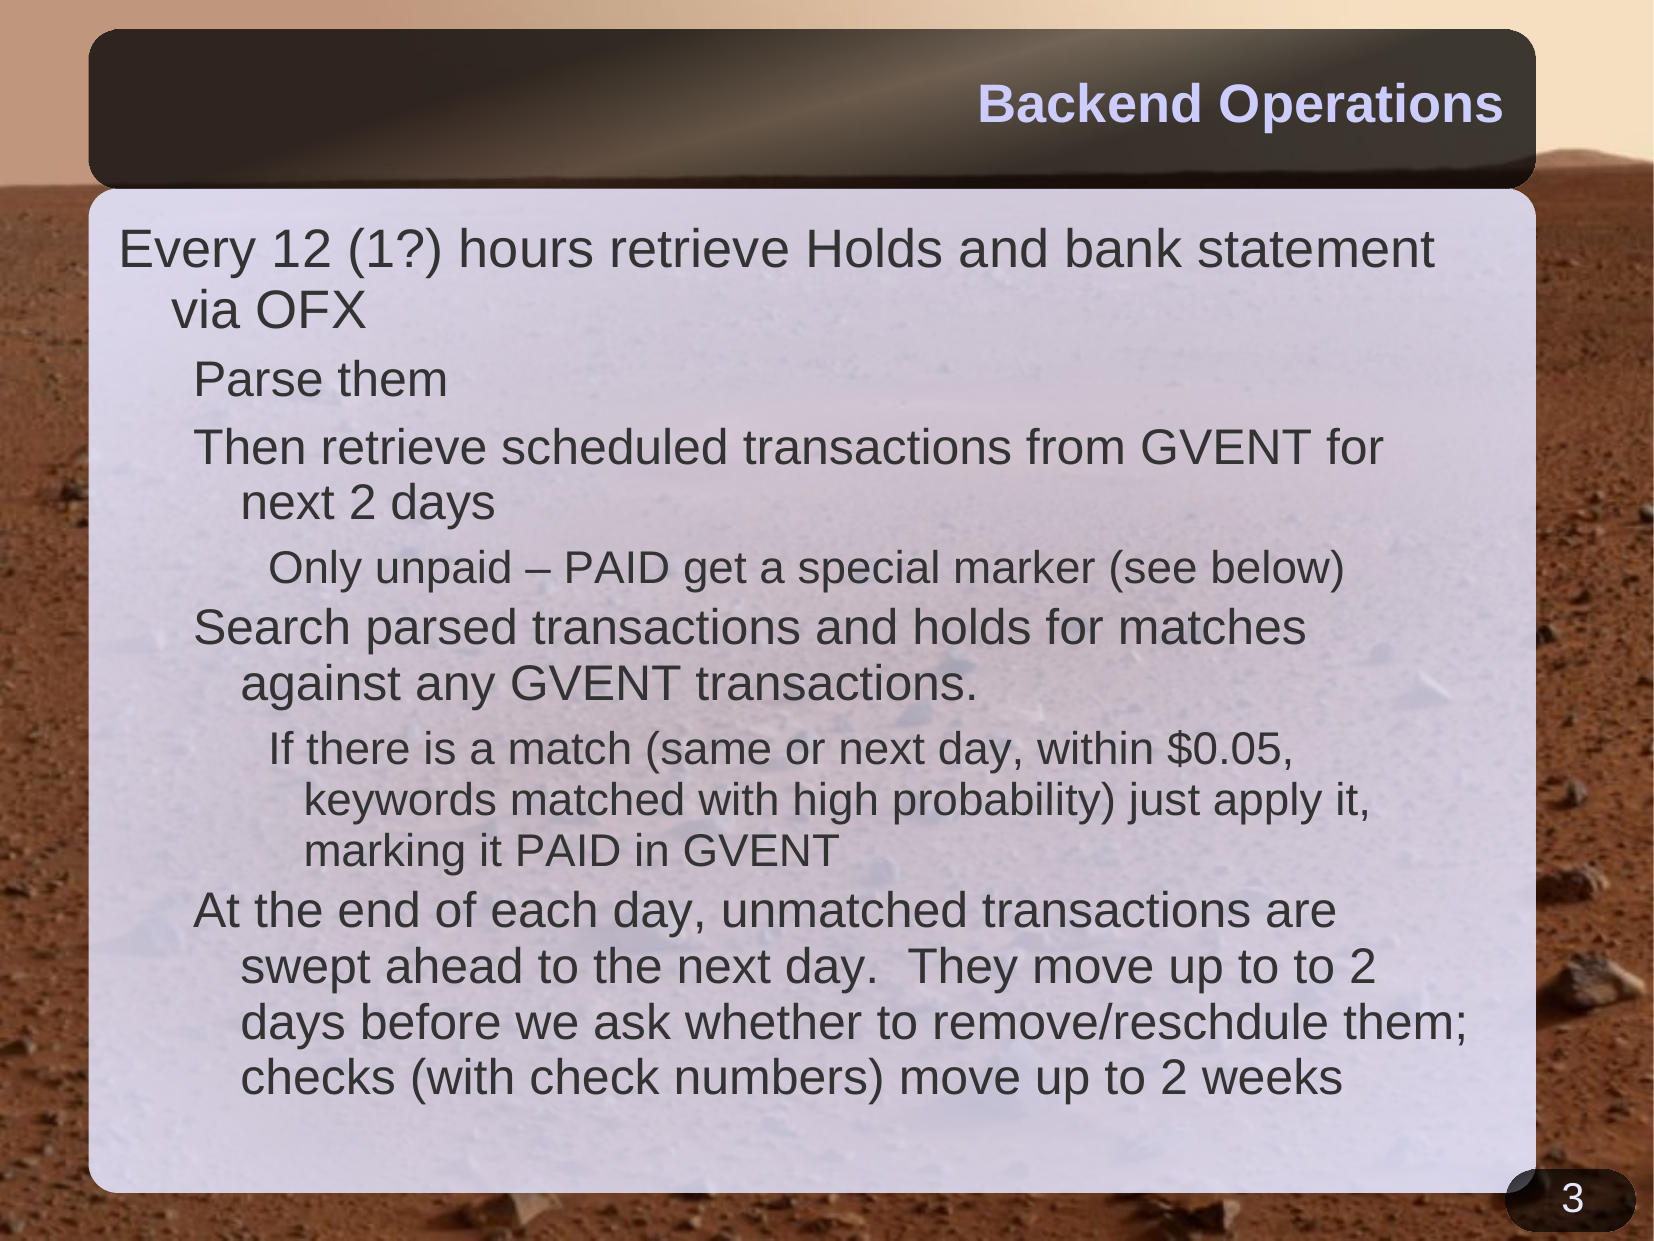

# Backend Operations
Every 12 (1?) hours retrieve Holds and bank statement via OFX
Parse them
Then retrieve scheduled transactions from GVENT for next 2 days
Only unpaid – PAID get a special marker (see below)
Search parsed transactions and holds for matches against any GVENT transactions.
If there is a match (same or next day, within $0.05, keywords matched with high probability) just apply it, marking it PAID in GVENT
At the end of each day, unmatched transactions are swept ahead to the next day. They move up to to 2 days before we ask whether to remove/reschdule them; checks (with check numbers) move up to 2 weeks